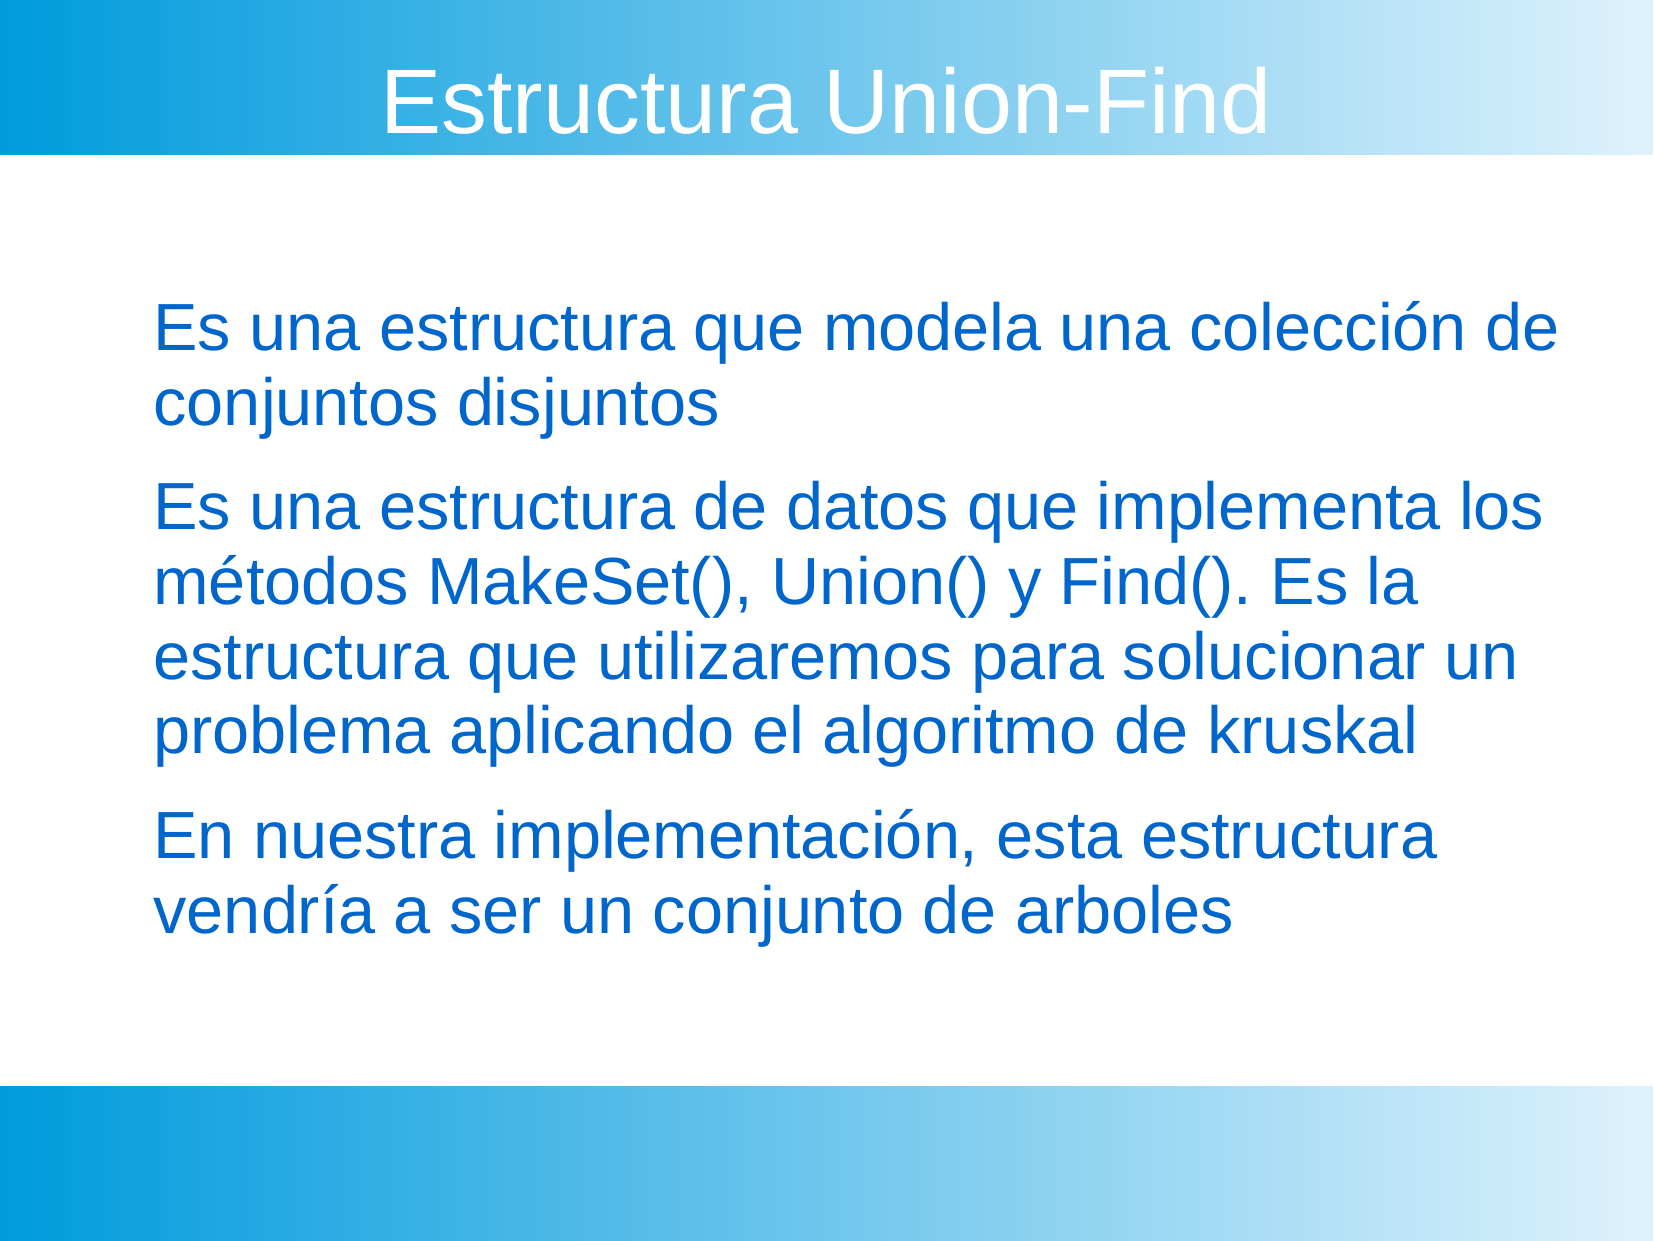

# Estructura Union-Find
Es una estructura que modela una colección de conjuntos disjuntos
Es una estructura de datos que implementa los métodos MakeSet(), Union() y Find(). Es la estructura que utilizaremos para solucionar un problema aplicando el algoritmo de kruskal
En nuestra implementación, esta estructura vendría a ser un conjunto de arboles